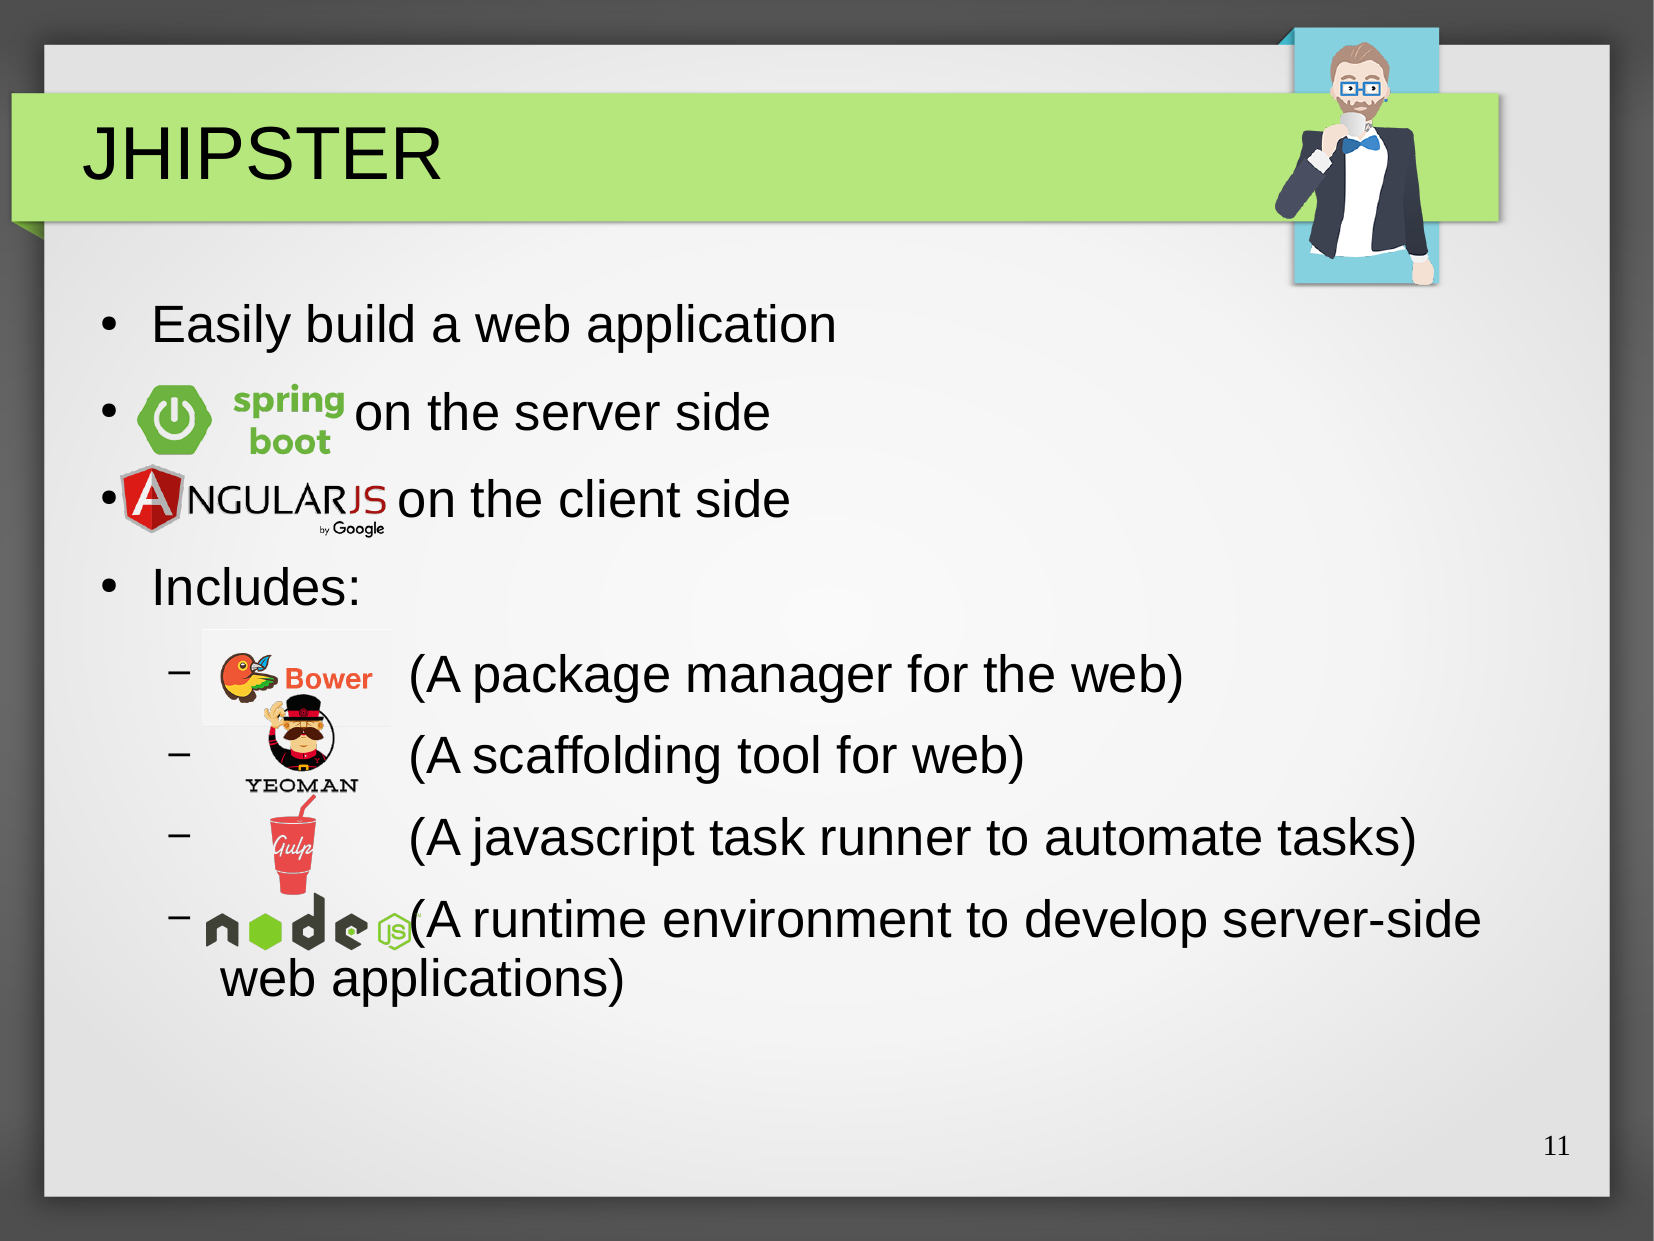

# JHIPSTER
Easily build a web application
 on the server side
 on the client side
Includes:
 (A package manager for the web)
 (A scaffolding tool for web)
 (A javascript task runner to automate tasks)
 (A runtime environment to develop server-side web applications)
11